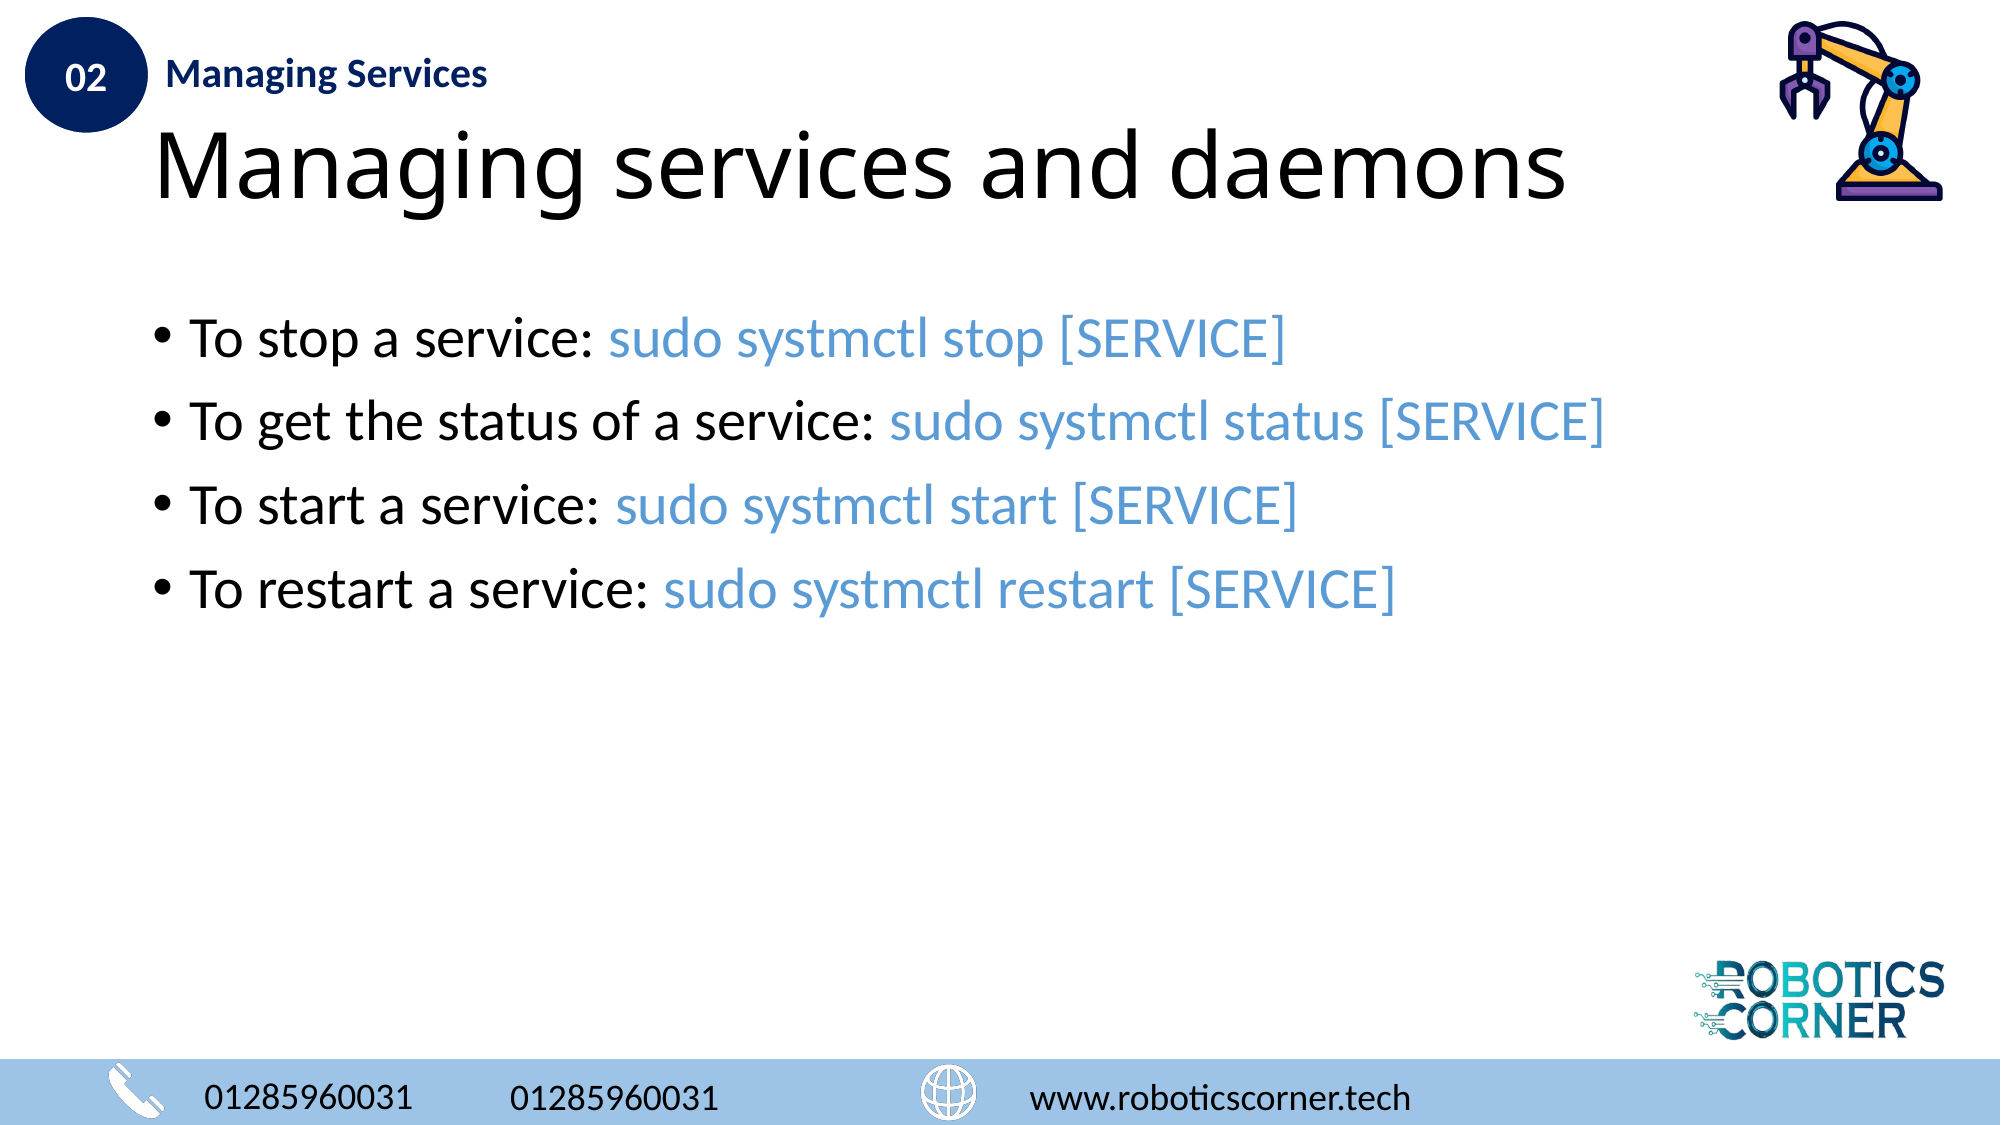

02
Managing Services
# Managing services and daemons
To stop a service: sudo systmctl stop [SERVICE]
To get the status of a service: sudo systmctl status [SERVICE]
To start a service: sudo systmctl start [SERVICE]
To restart a service: sudo systmctl restart [SERVICE]
01285960031
01285960031
www.roboticscorner.tech